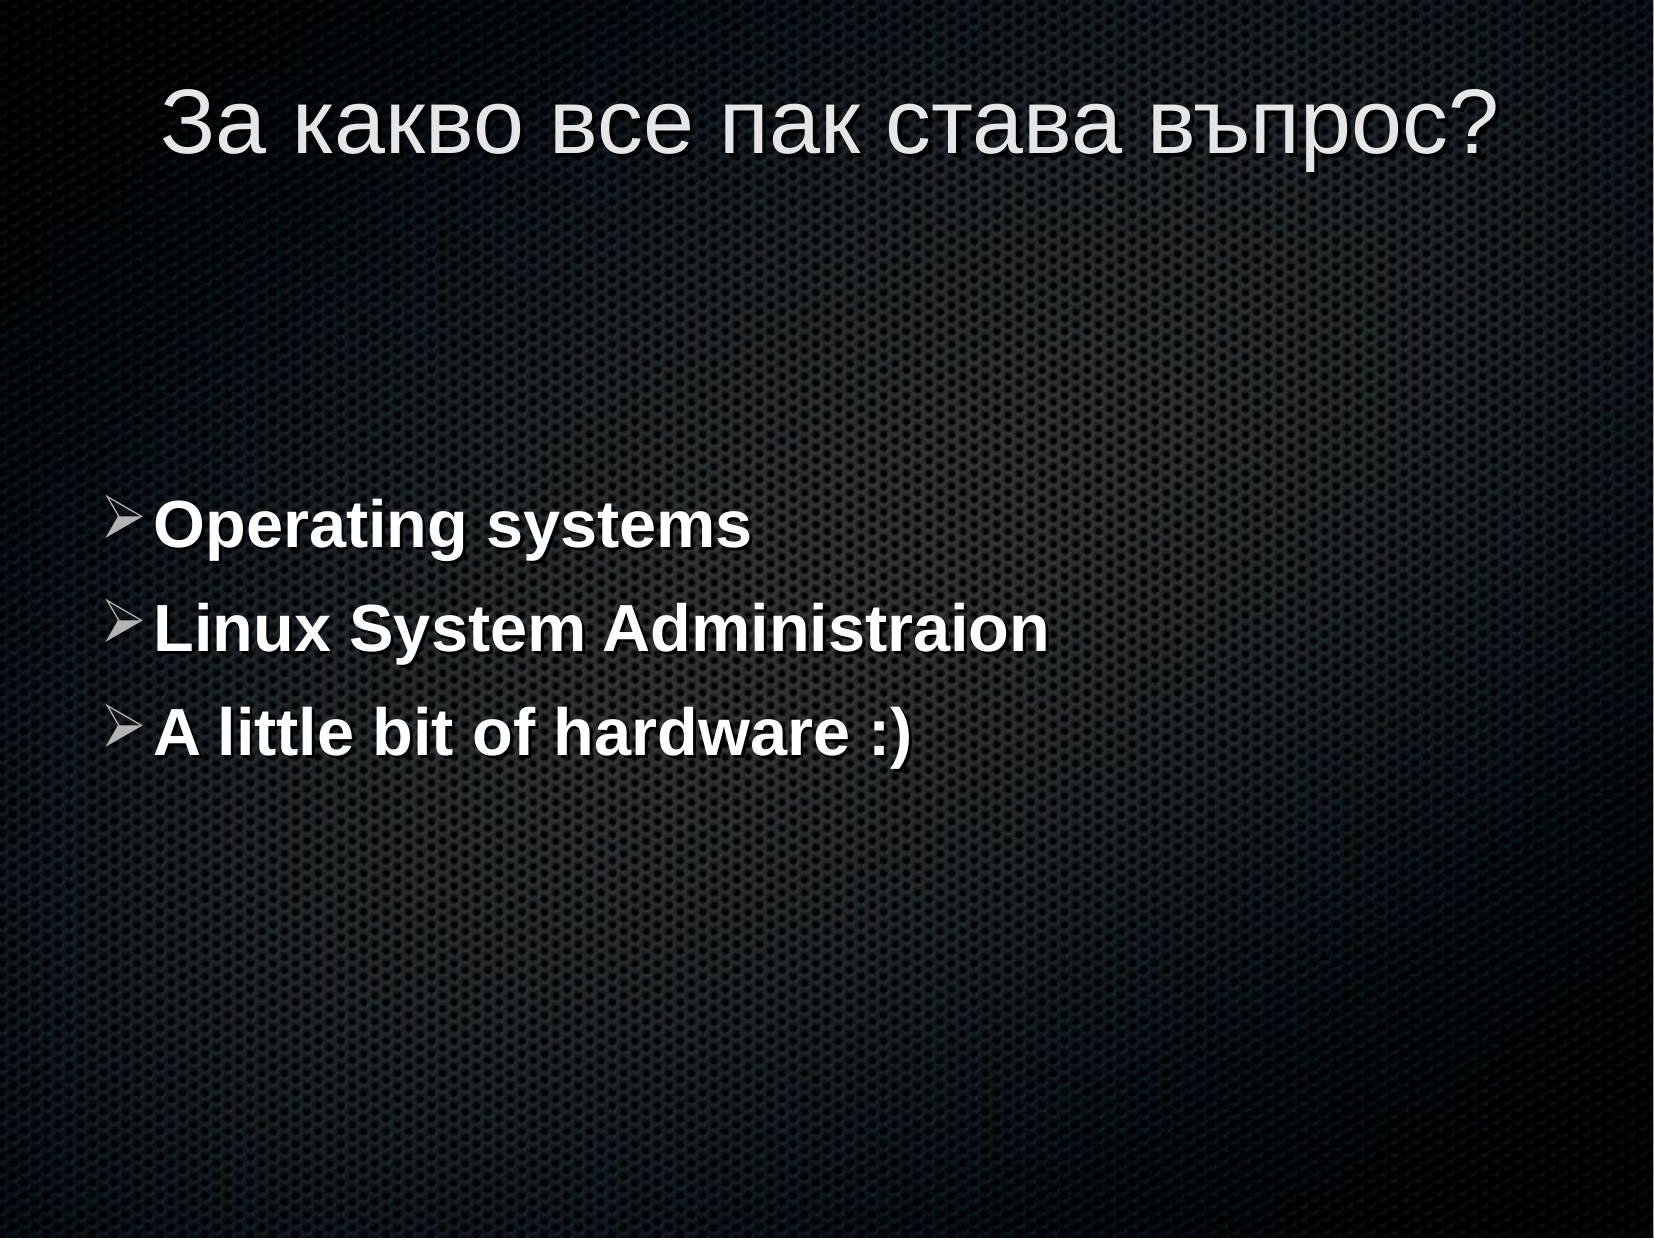

# За какво все пак става въпрос?
Operating systems
Linux System Administraion
A little bit of hardware :)